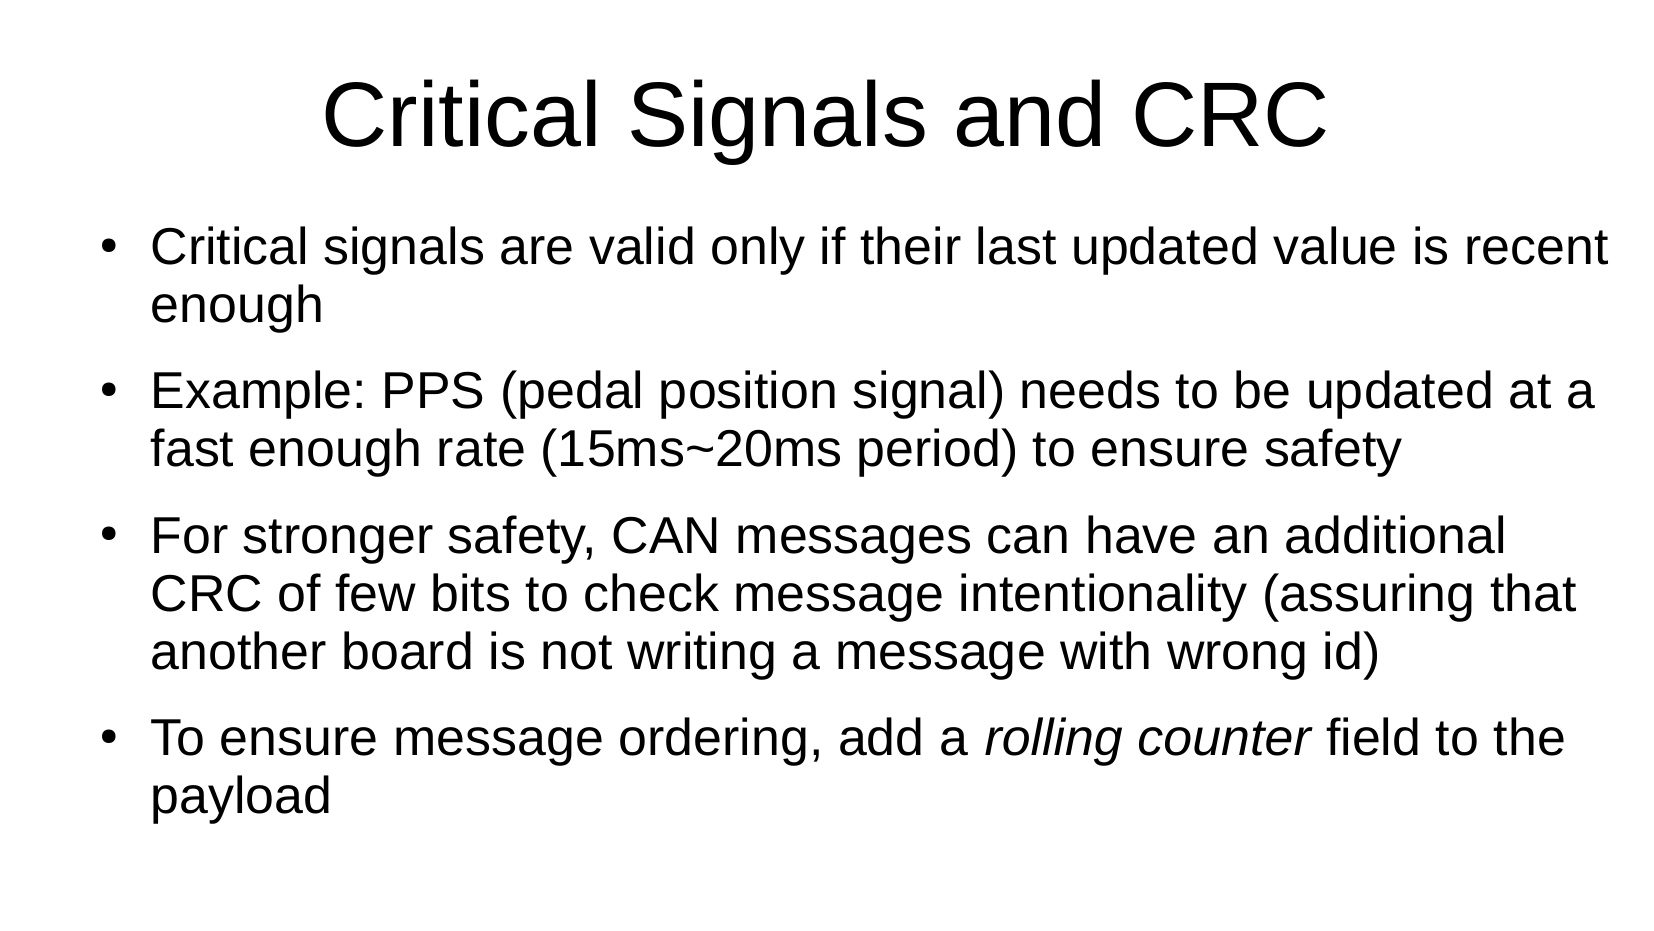

# Critical Signals and CRC
Critical signals are valid only if their last updated value is recent enough
Example: PPS (pedal position signal) needs to be updated at a fast enough rate (15ms~20ms period) to ensure safety
For stronger safety, CAN messages can have an additional CRC of few bits to check message intentionality (assuring that another board is not writing a message with wrong id)
To ensure message ordering, add a rolling counter field to the payload